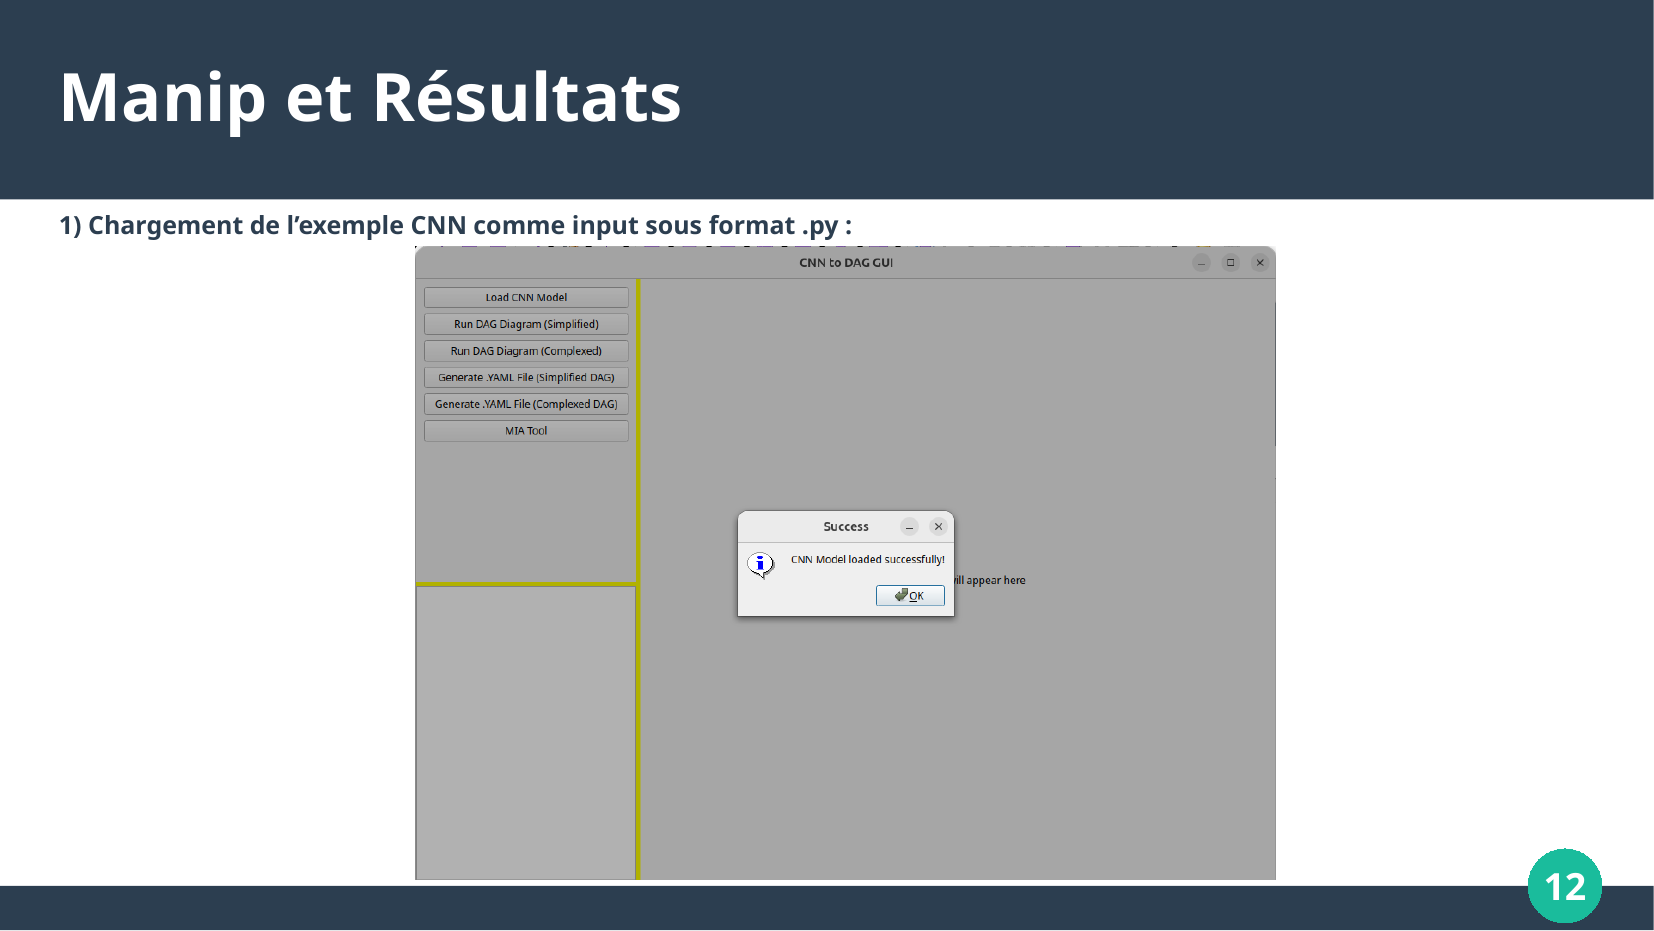

Manip et Résultats
# 1) Chargement de l’exemple CNN comme input sous format .py :
12